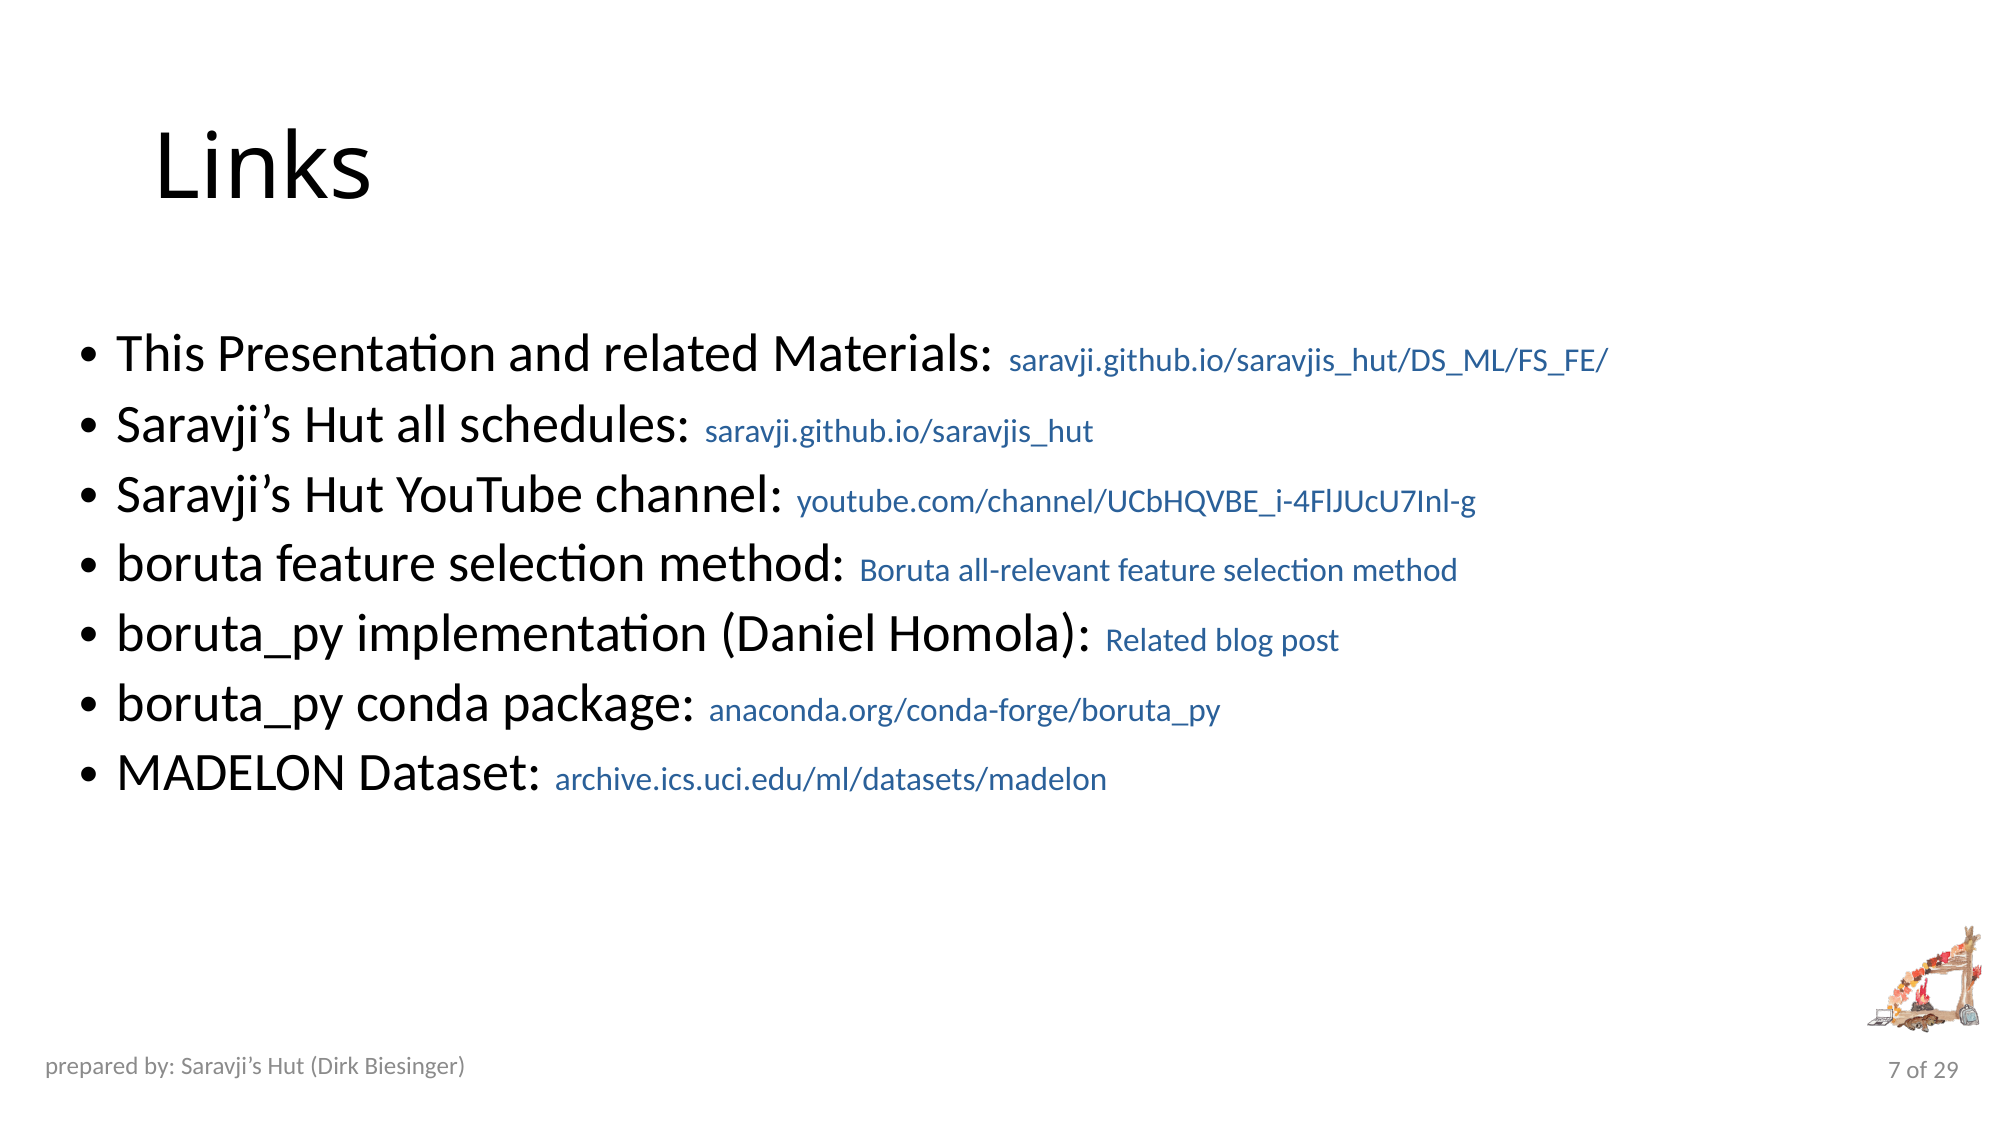

# Links
This Presentation and related Materials: saravji.github.io/saravjis_hut/DS_ML/FS_FE/
Saravji’s Hut all schedules: saravji.github.io/saravjis_hut
Saravji’s Hut YouTube channel: youtube.com/channel/UCbHQVBE_i-4FlJUcU7Inl-g
boruta feature selection method: Boruta all-relevant feature selection method
boruta_py implementation (Daniel Homola): Related blog post
boruta_py conda package: anaconda.org/conda-forge/boruta_py
MADELON Dataset: archive.ics.uci.edu/ml/datasets/madelon
prepared by: Saravji's Hut - Dirk Biesinger
7